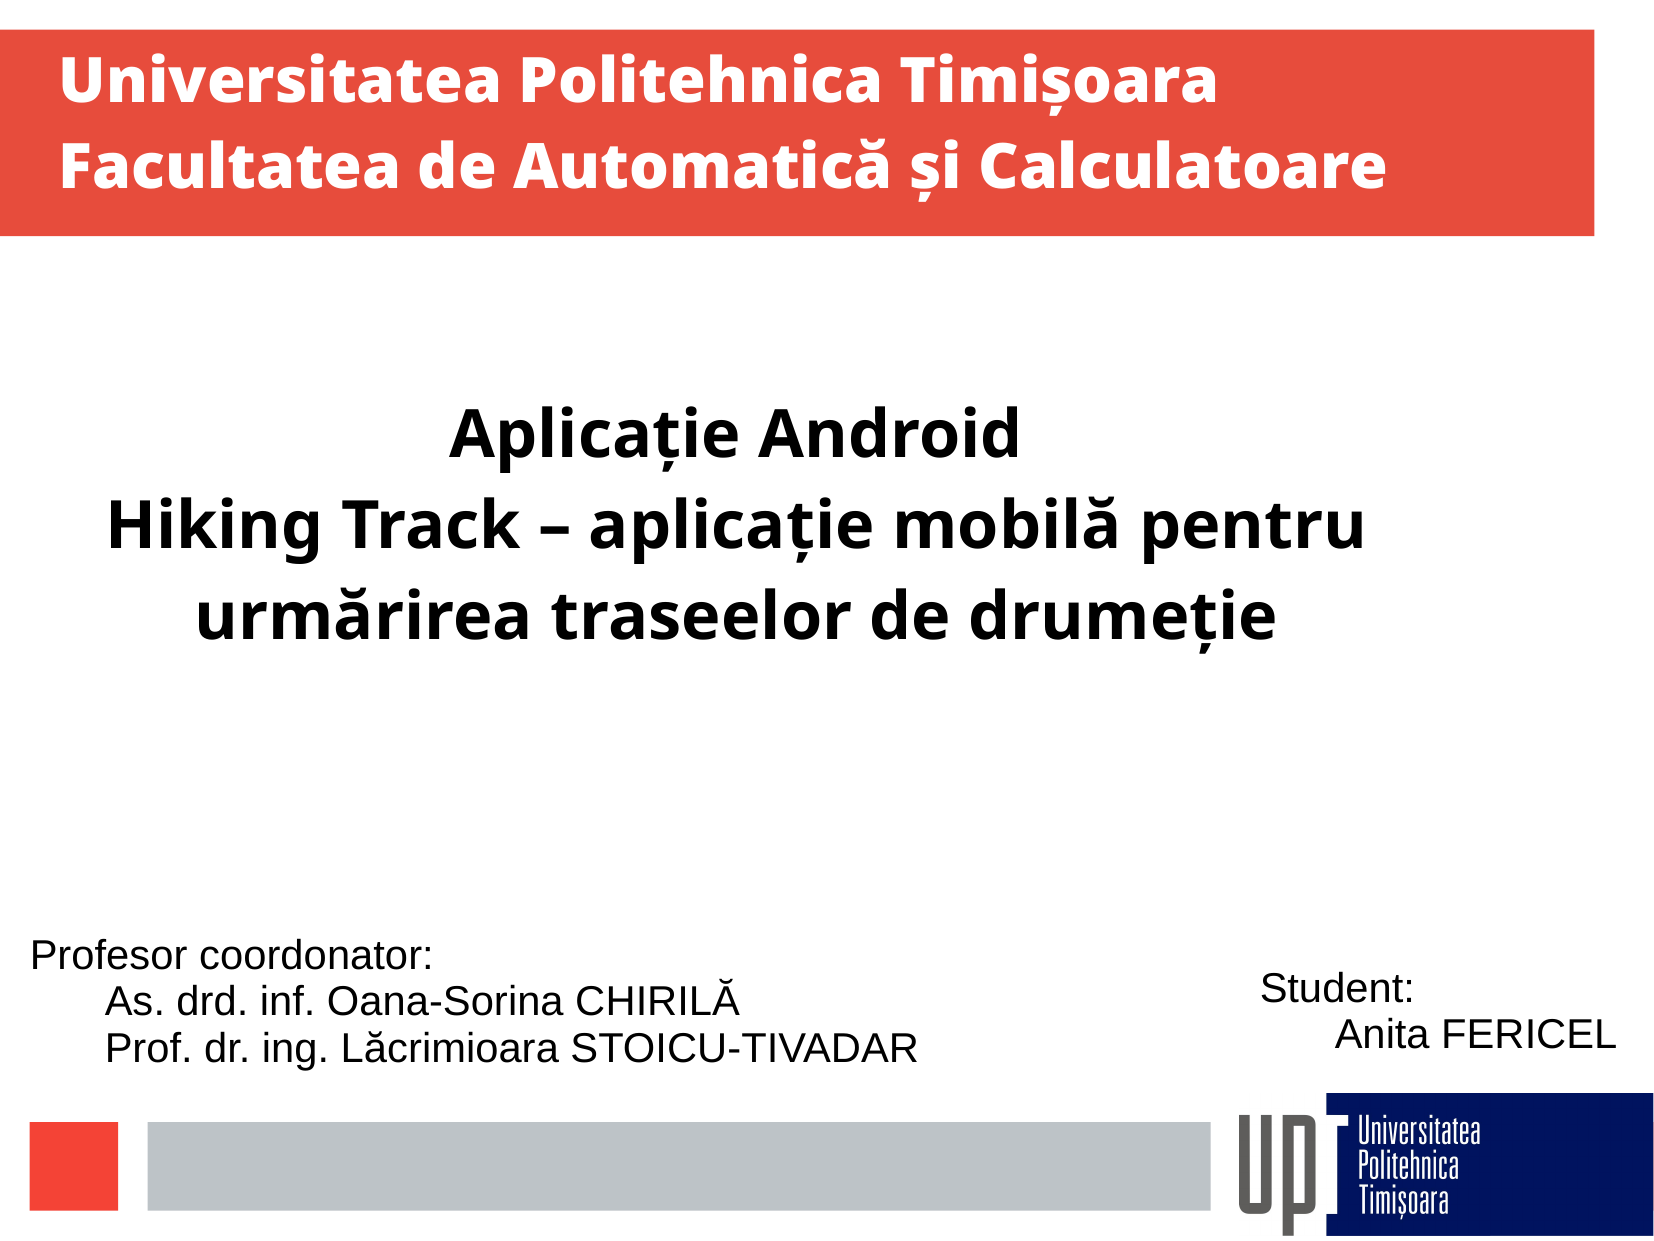

# Universitatea Politehnica Timișoara Facultatea de Automatică și Calculatoare
Aplicație Android
Hiking Track – aplicație mobilă pentru
urmărirea traseelor de drumeție
Profesor coordonator:
	As. drd. inf. Oana-Sorina CHIRILĂ
	Prof. dr. ing. Lăcrimioara STOICU-TIVADAR
Student:
	Anita FERICEL